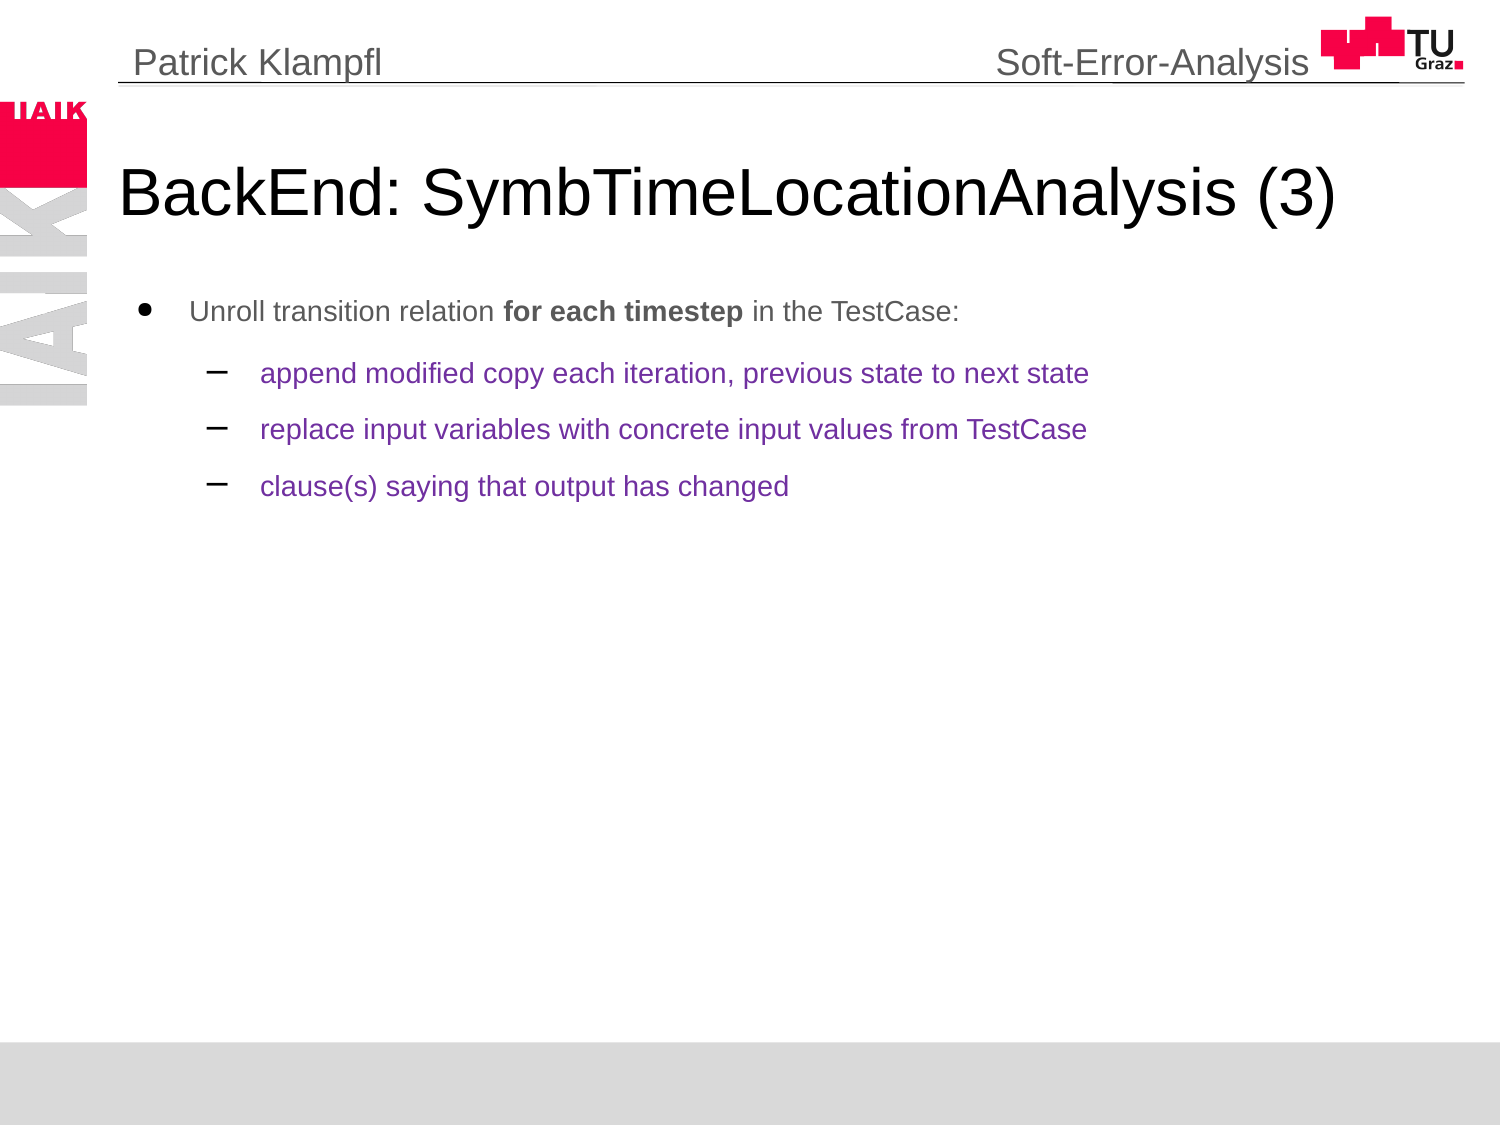

# BackEnd: SymbTimeLocationAnalysis (3)
Unroll transition relation for each timestep in the TestCase:
append modified copy each iteration, previous state to next state
replace input variables with concrete input values from TestCase
clause(s) saying that output has changed